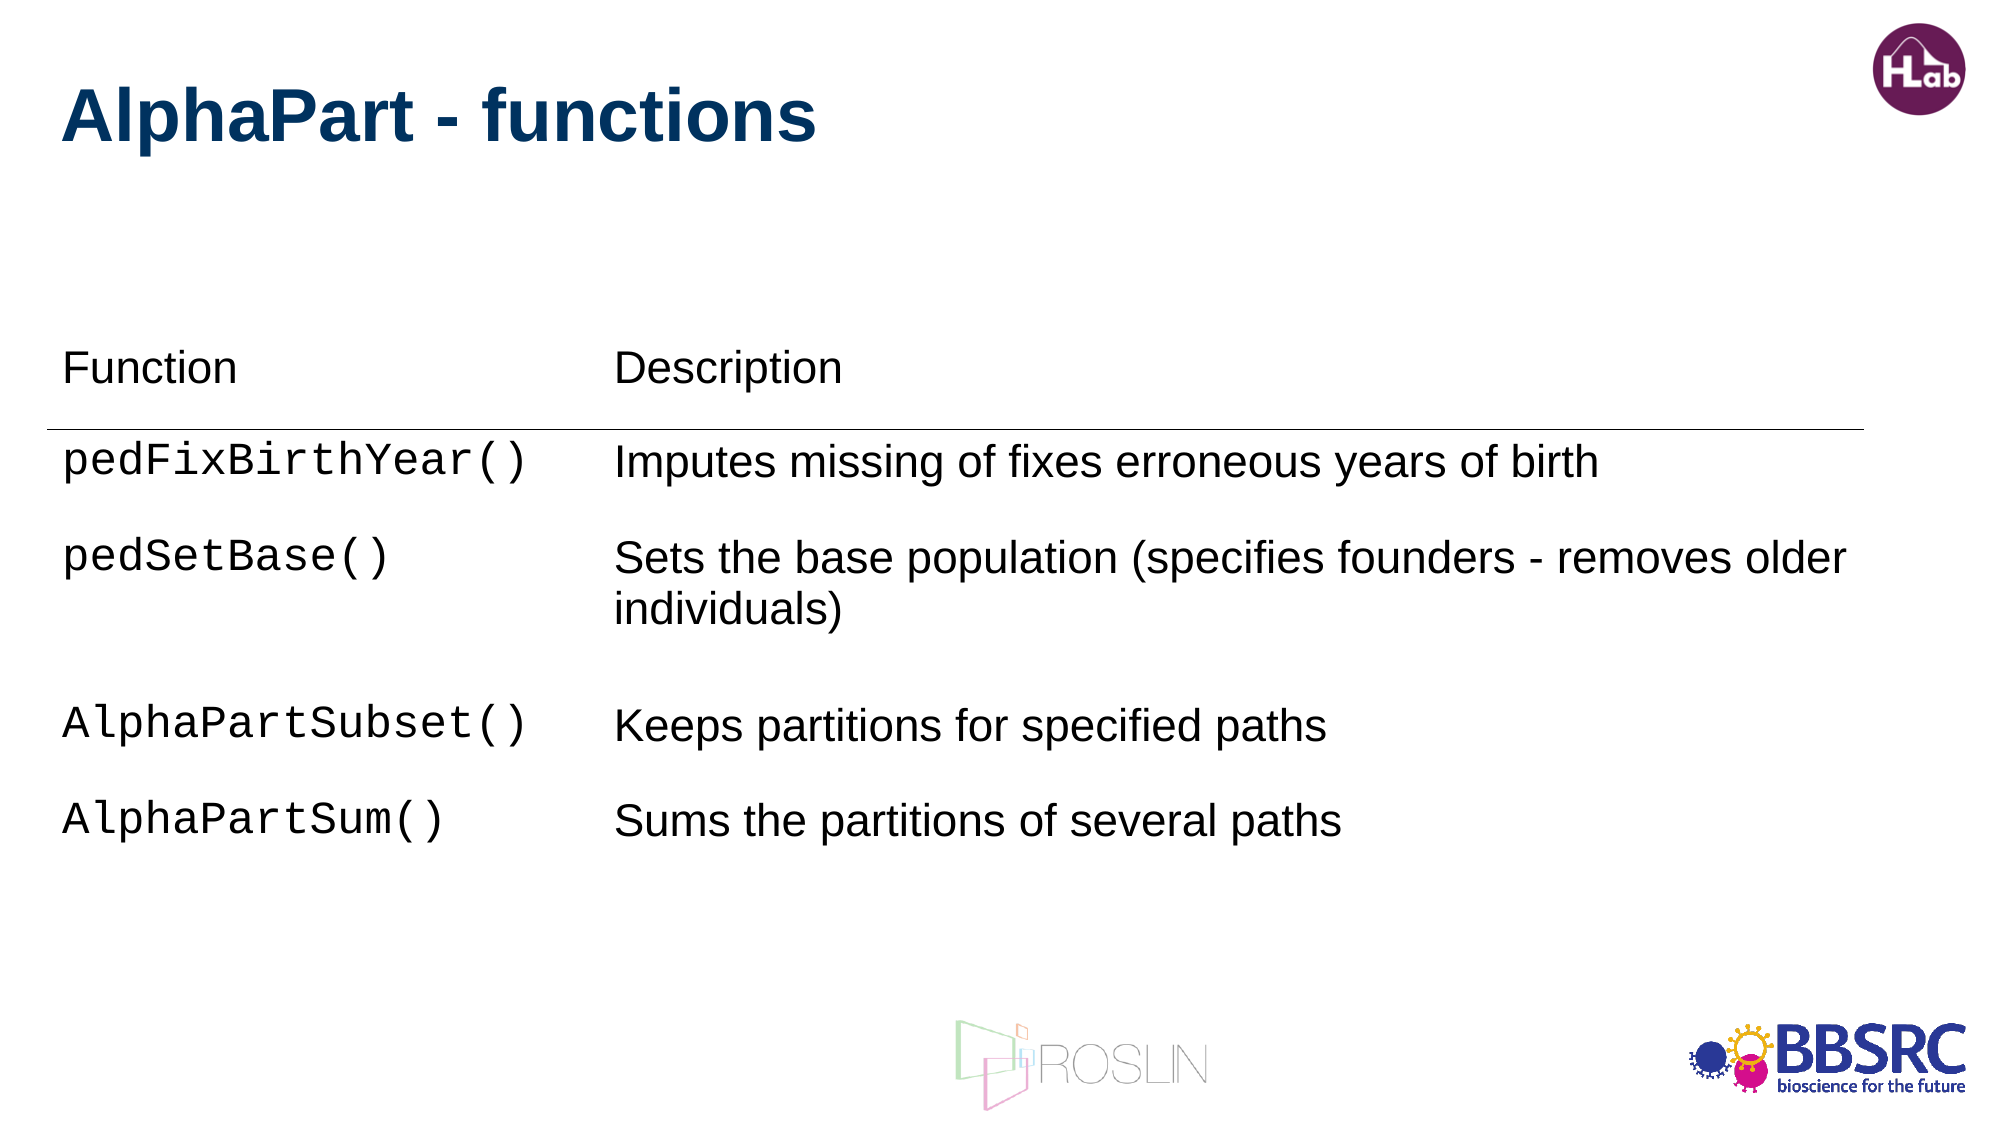

AlphaPart - functions
| Function | Description |
| --- | --- |
| pedFixBirthYear() | Imputes missing of fixes erroneous years of birth |
| pedSetBase() | Sets the base population (specifies founders - removes older individuals) |
| AlphaPartSubset() | Keeps partitions for specified paths |
| AlphaPartSum() | Sums the partitions of several paths |